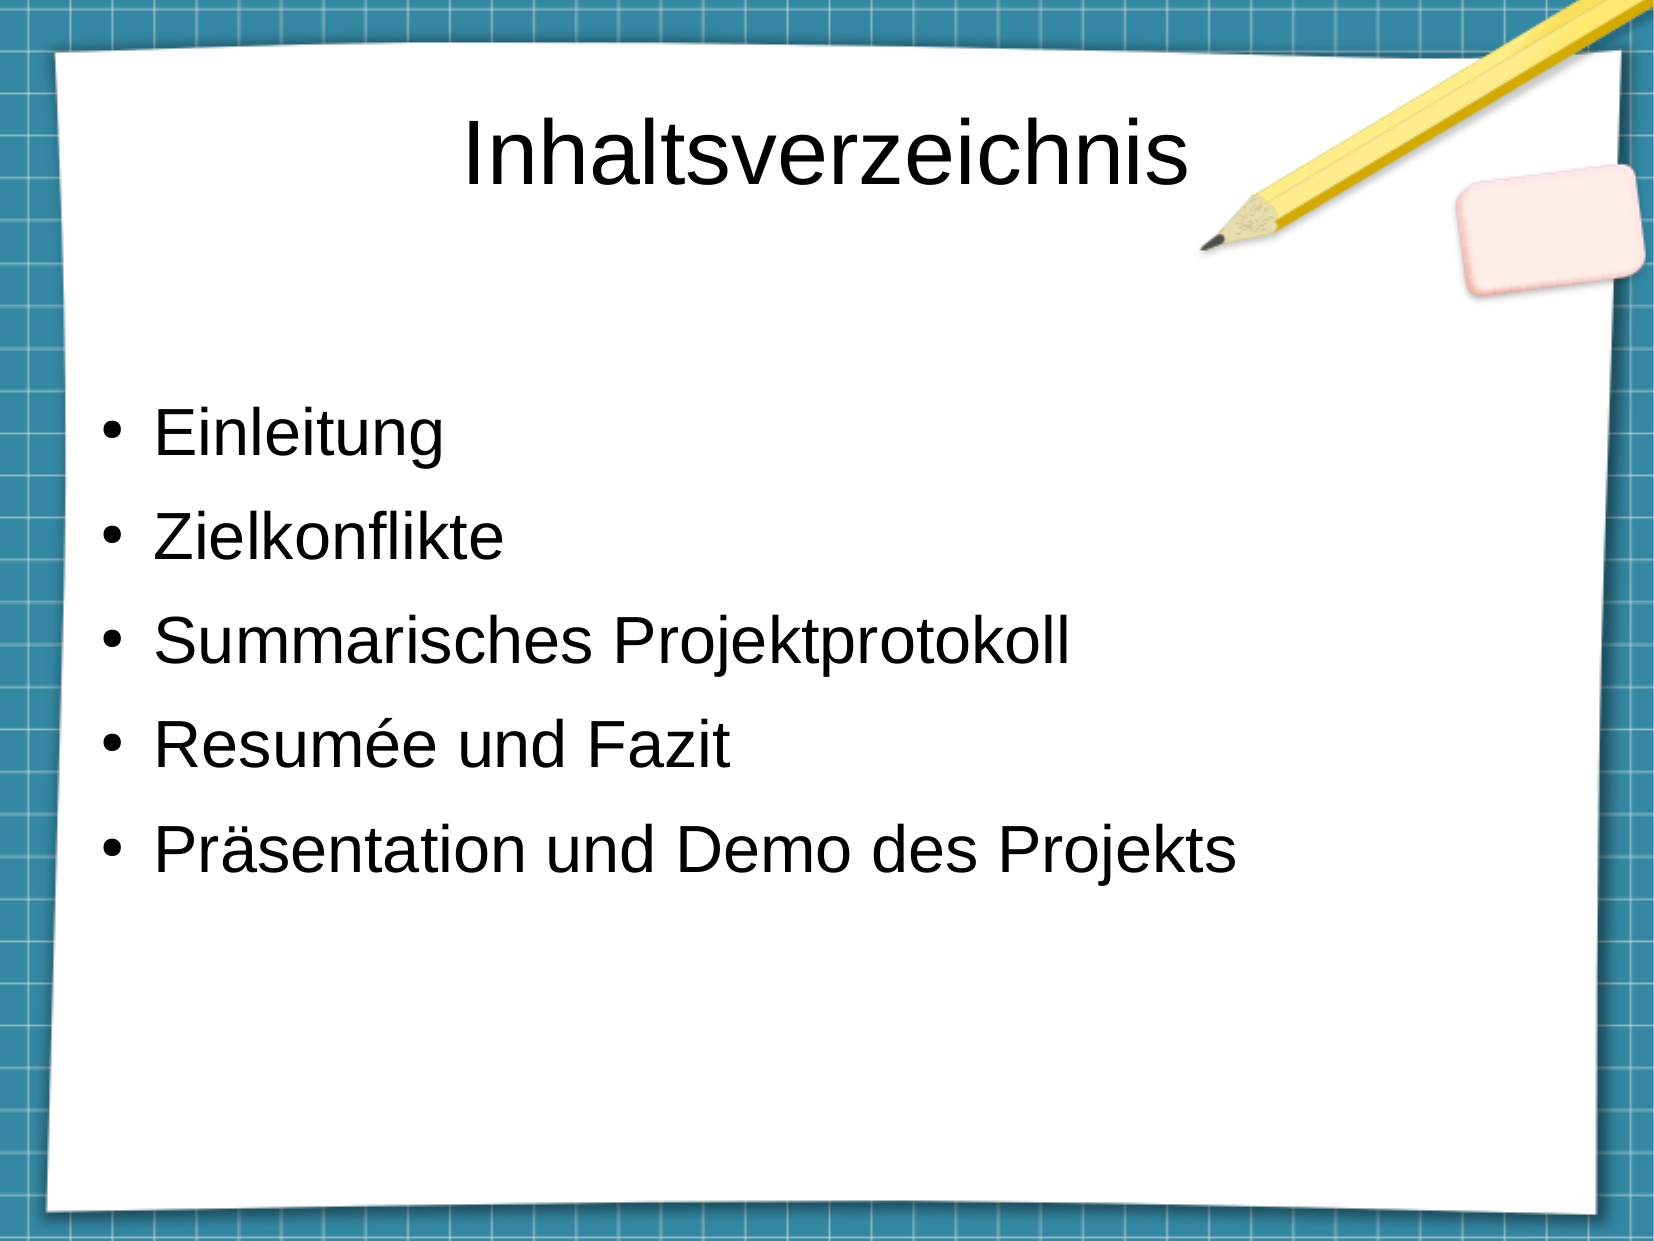

# Inhaltsverzeichnis
Einleitung
Zielkonflikte
Summarisches Projektprotokoll
Resumée und Fazit
Präsentation und Demo des Projekts